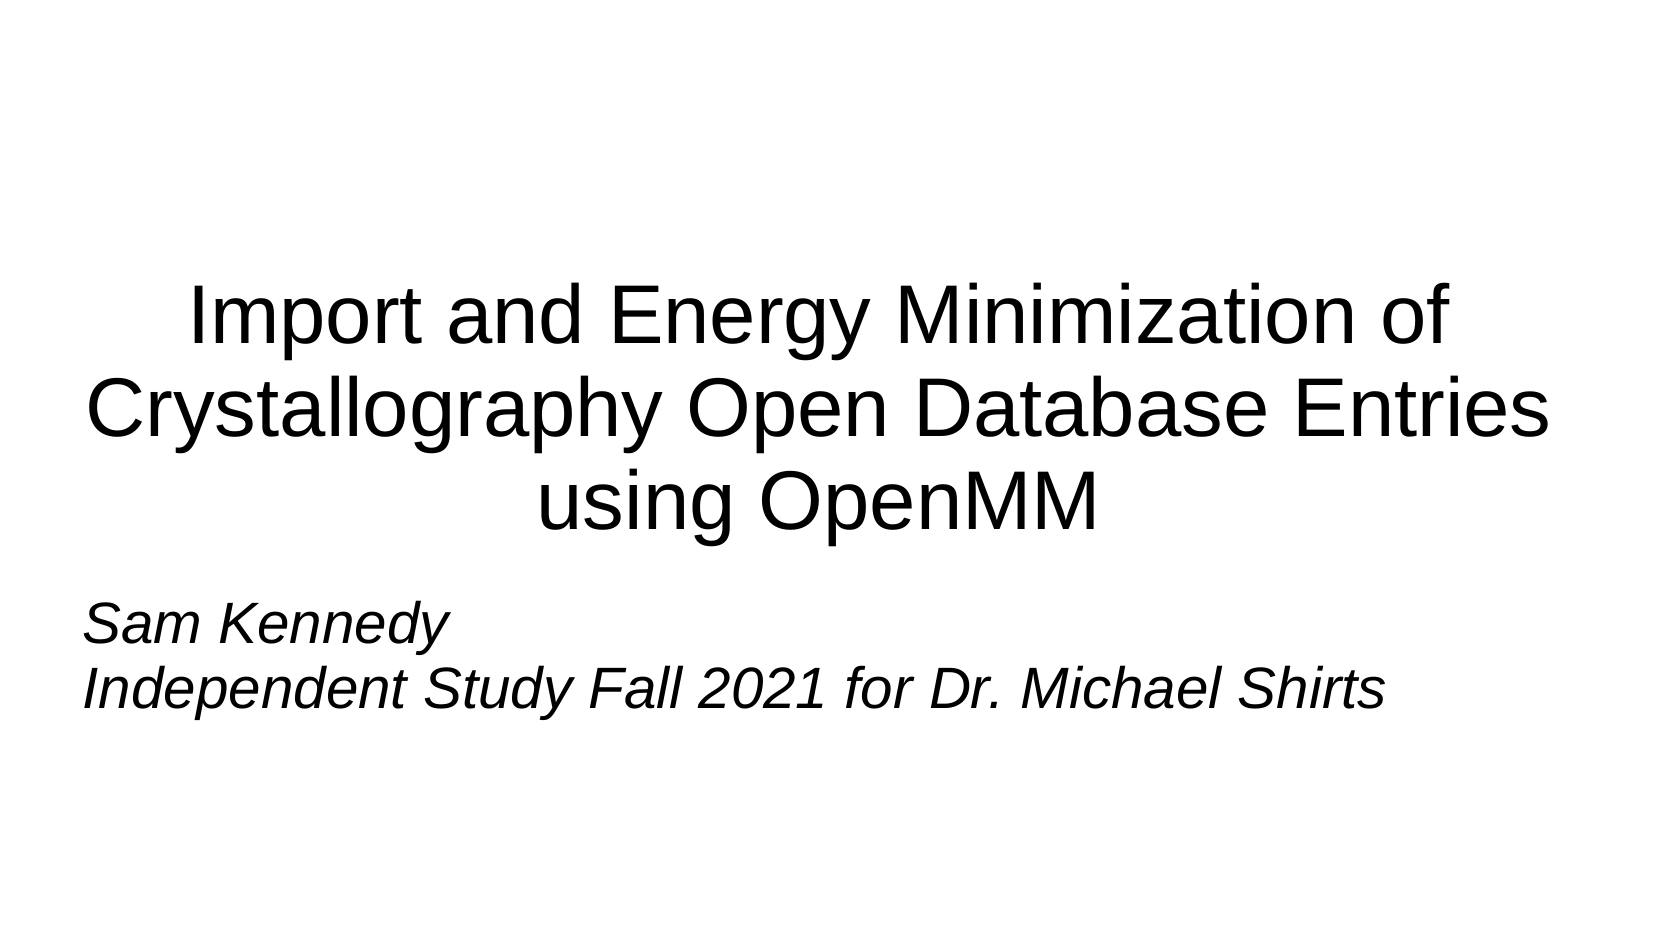

# Import and Energy Minimization of Crystallography Open Database Entries using OpenMM
Sam Kennedy
Independent Study Fall 2021 for Dr. Michael Shirts